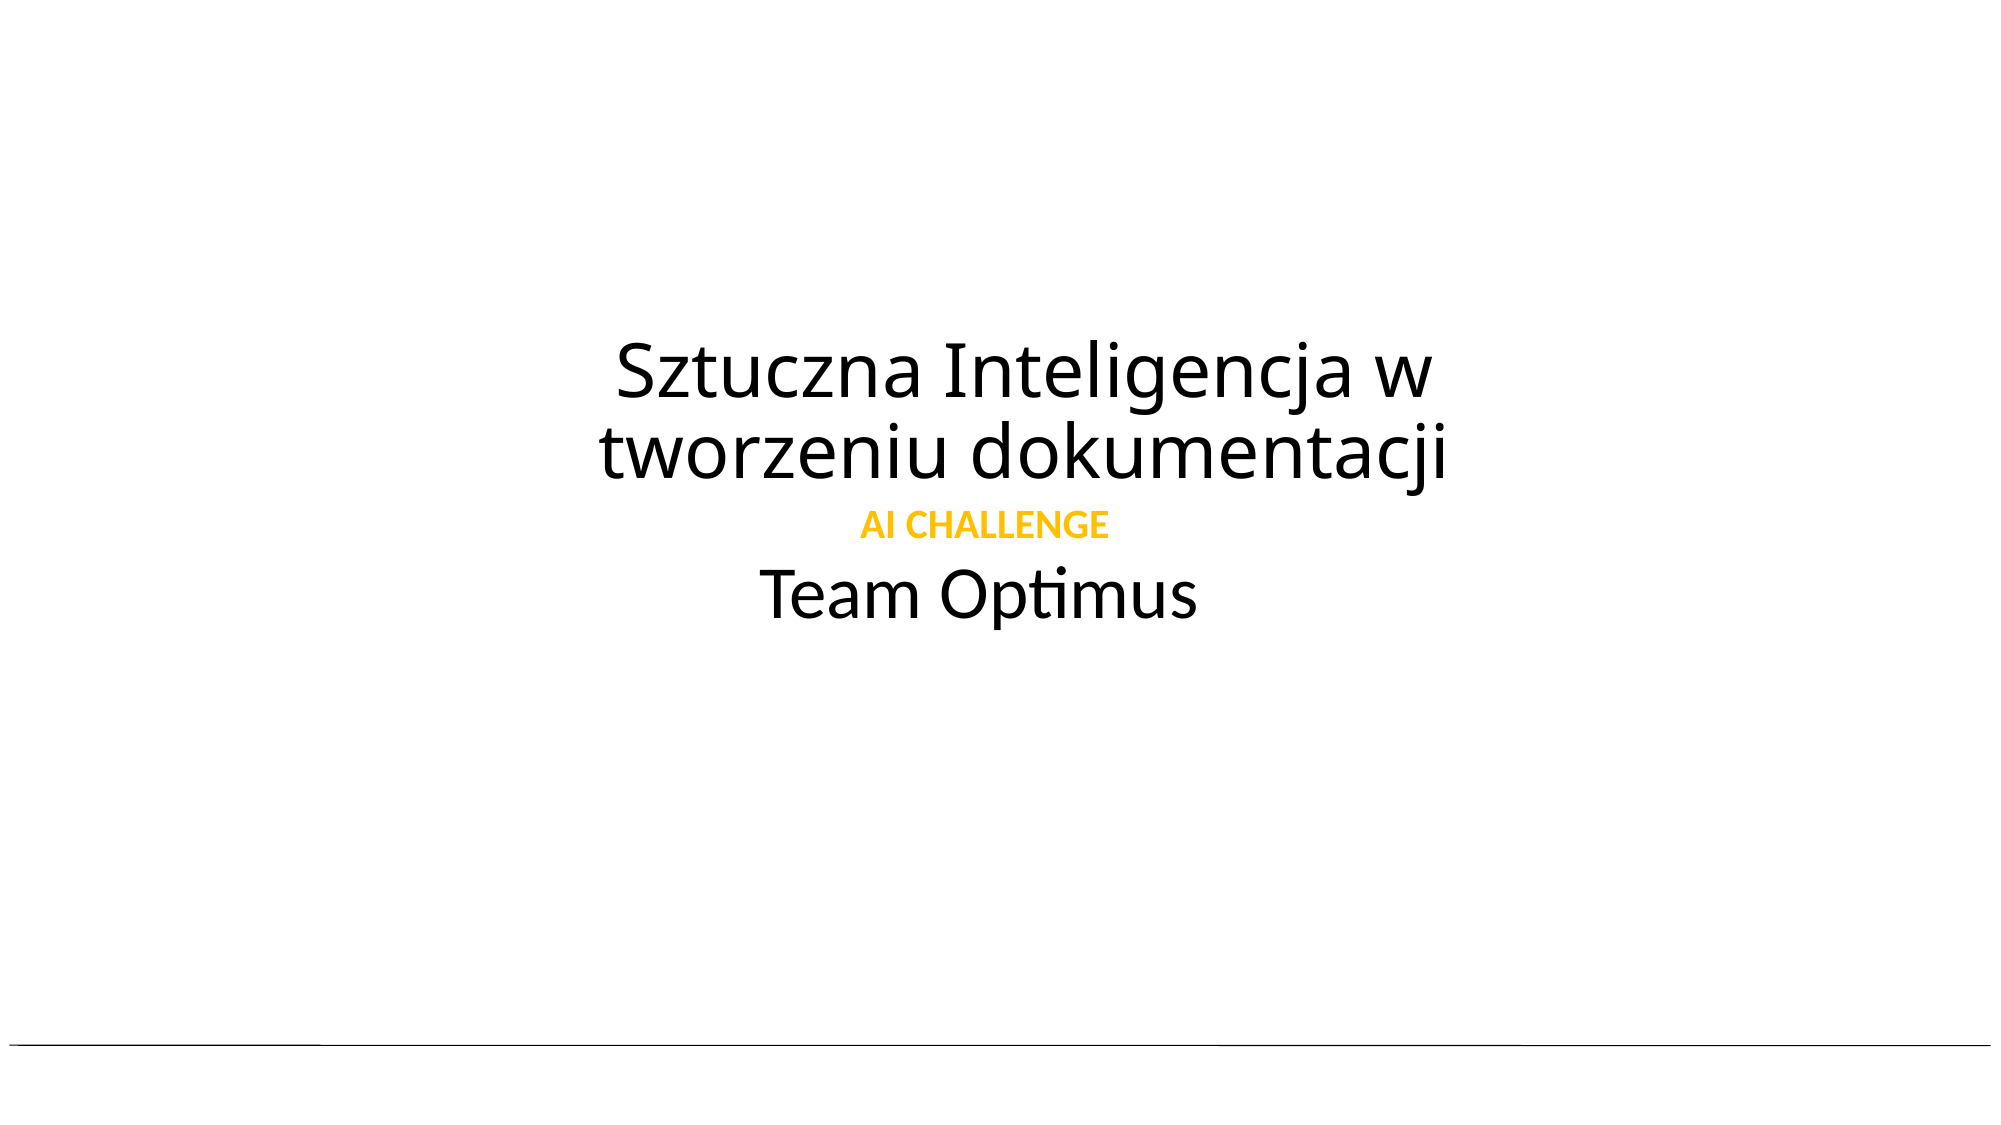

# Sztuczna Inteligencja w tworzeniu dokumentacji
AI CHALLENGE
Team Optimus